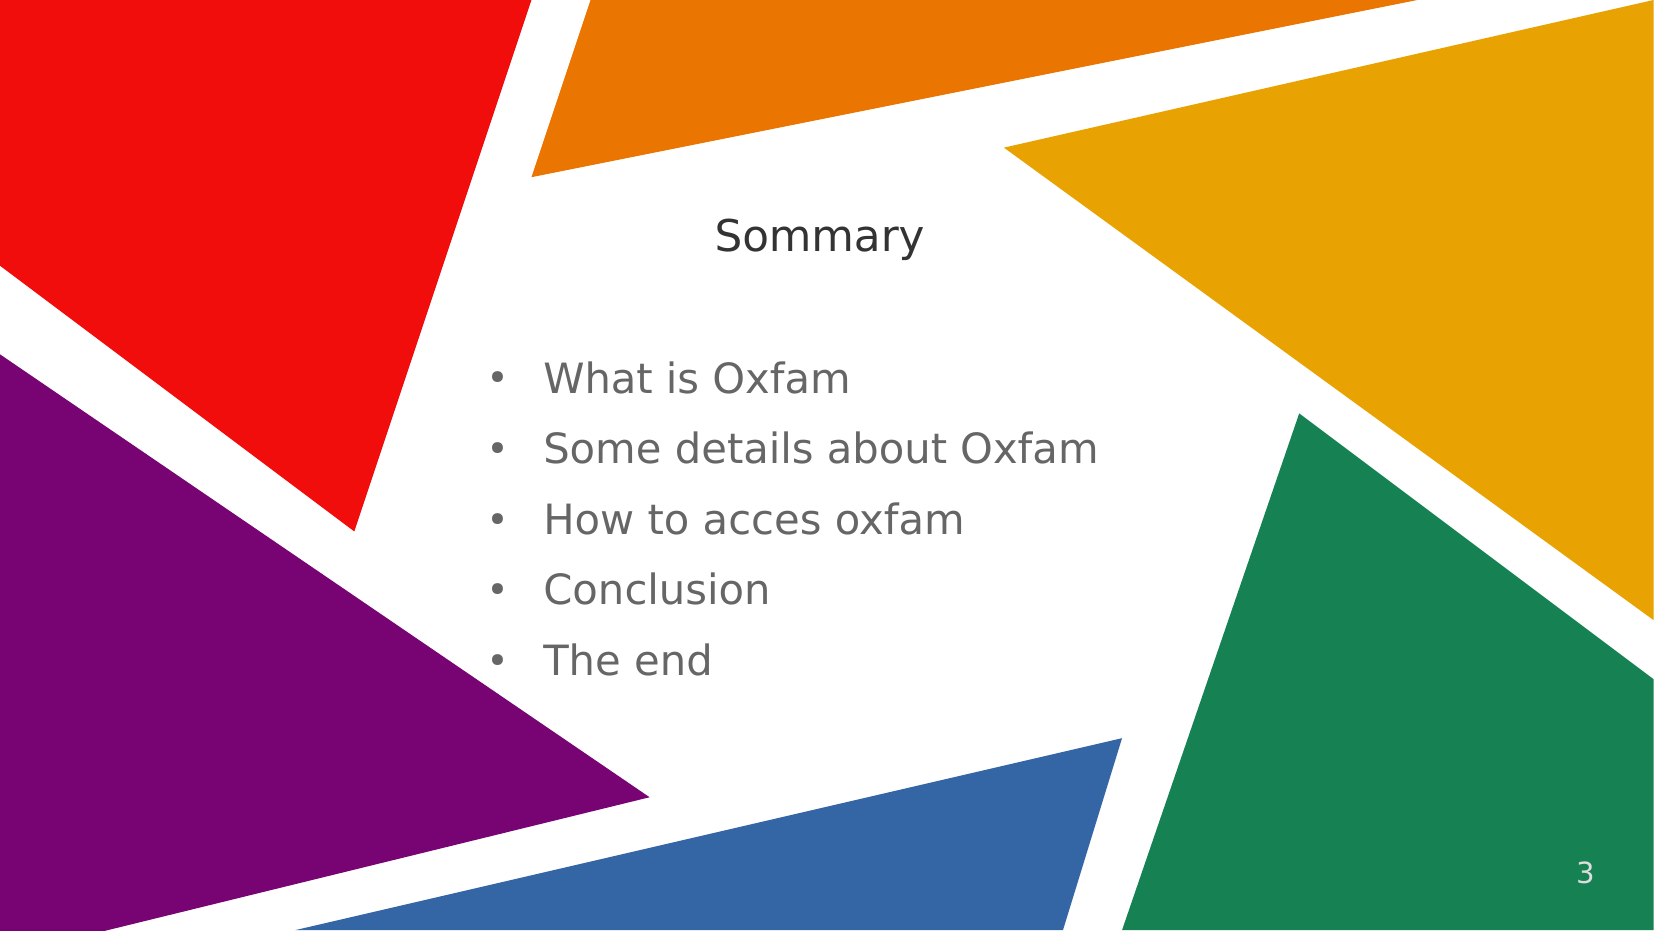

# Sommary
What is Oxfam
Some details about Oxfam
How to acces oxfam
Conclusion
The end
3